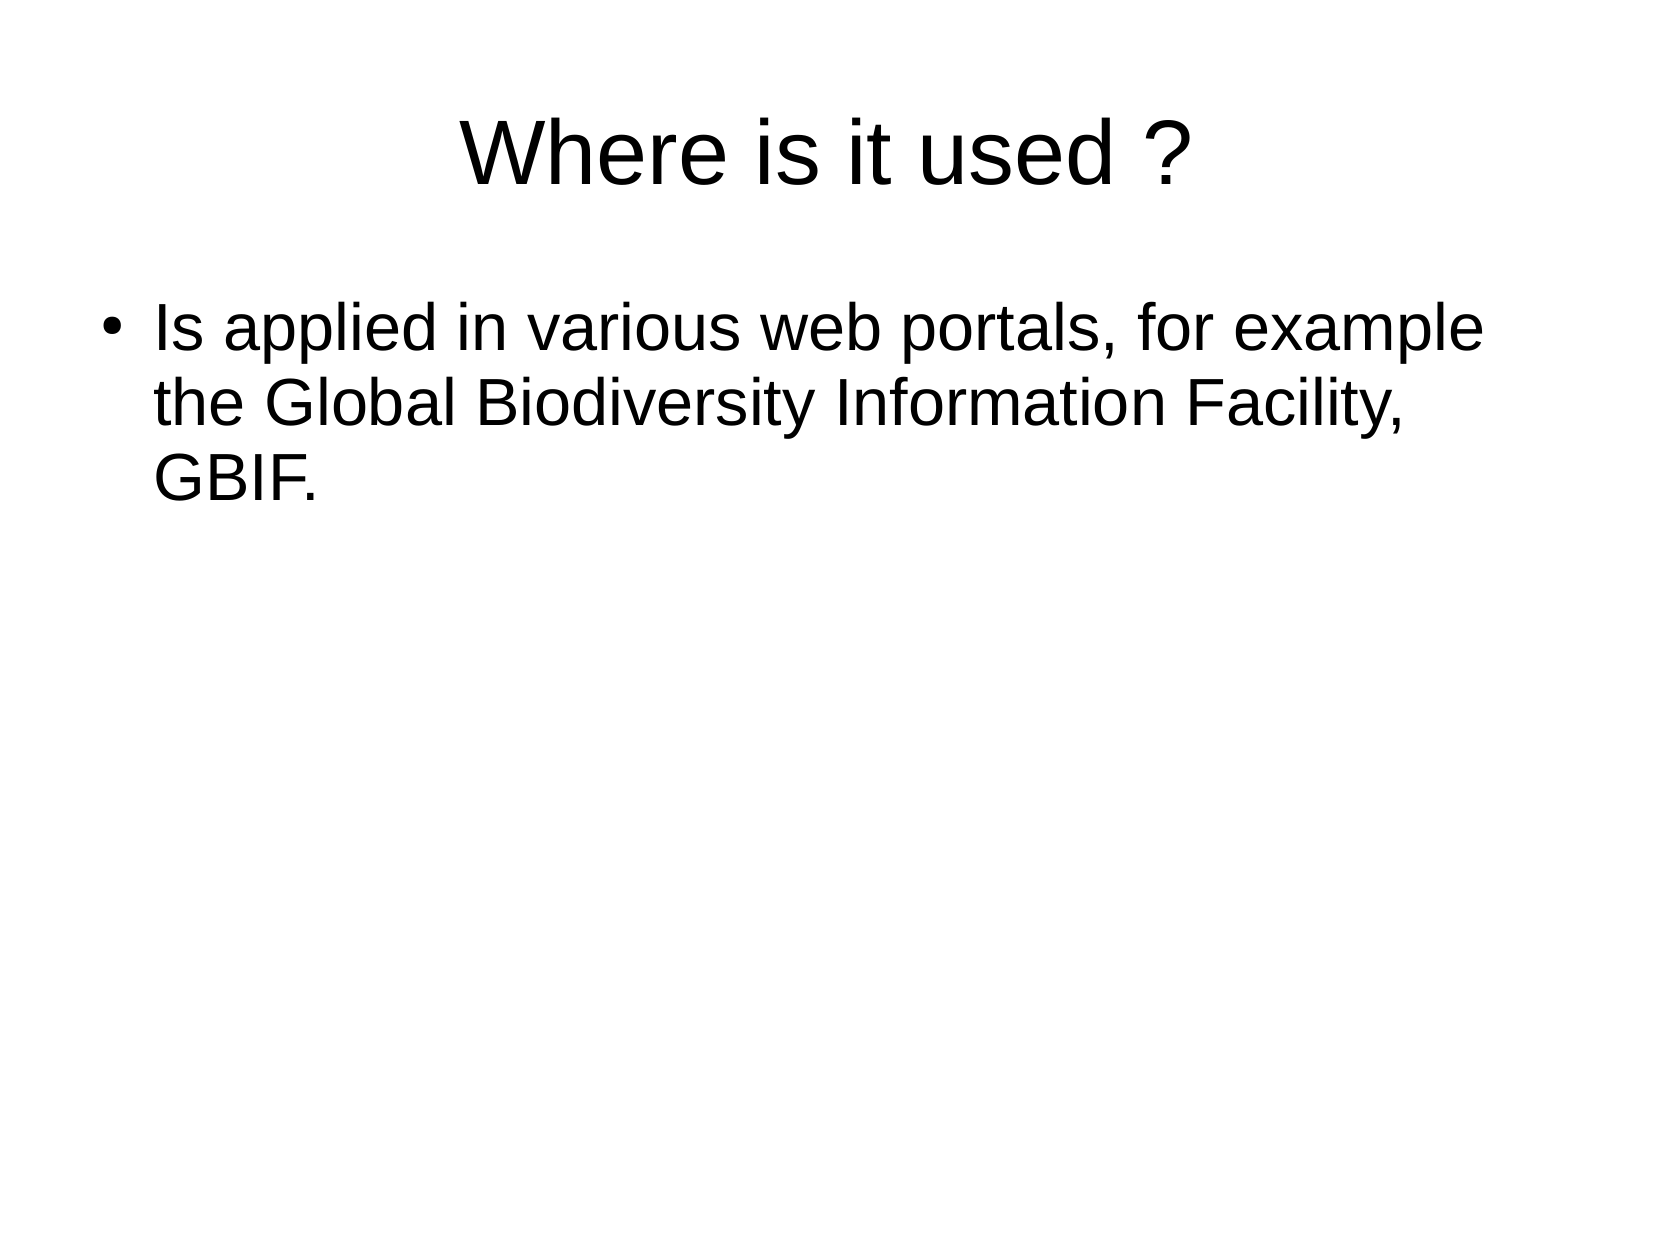

# Where is it used ?
Is applied in various web portals, for example the Global Biodiversity Information Facility, GBIF.